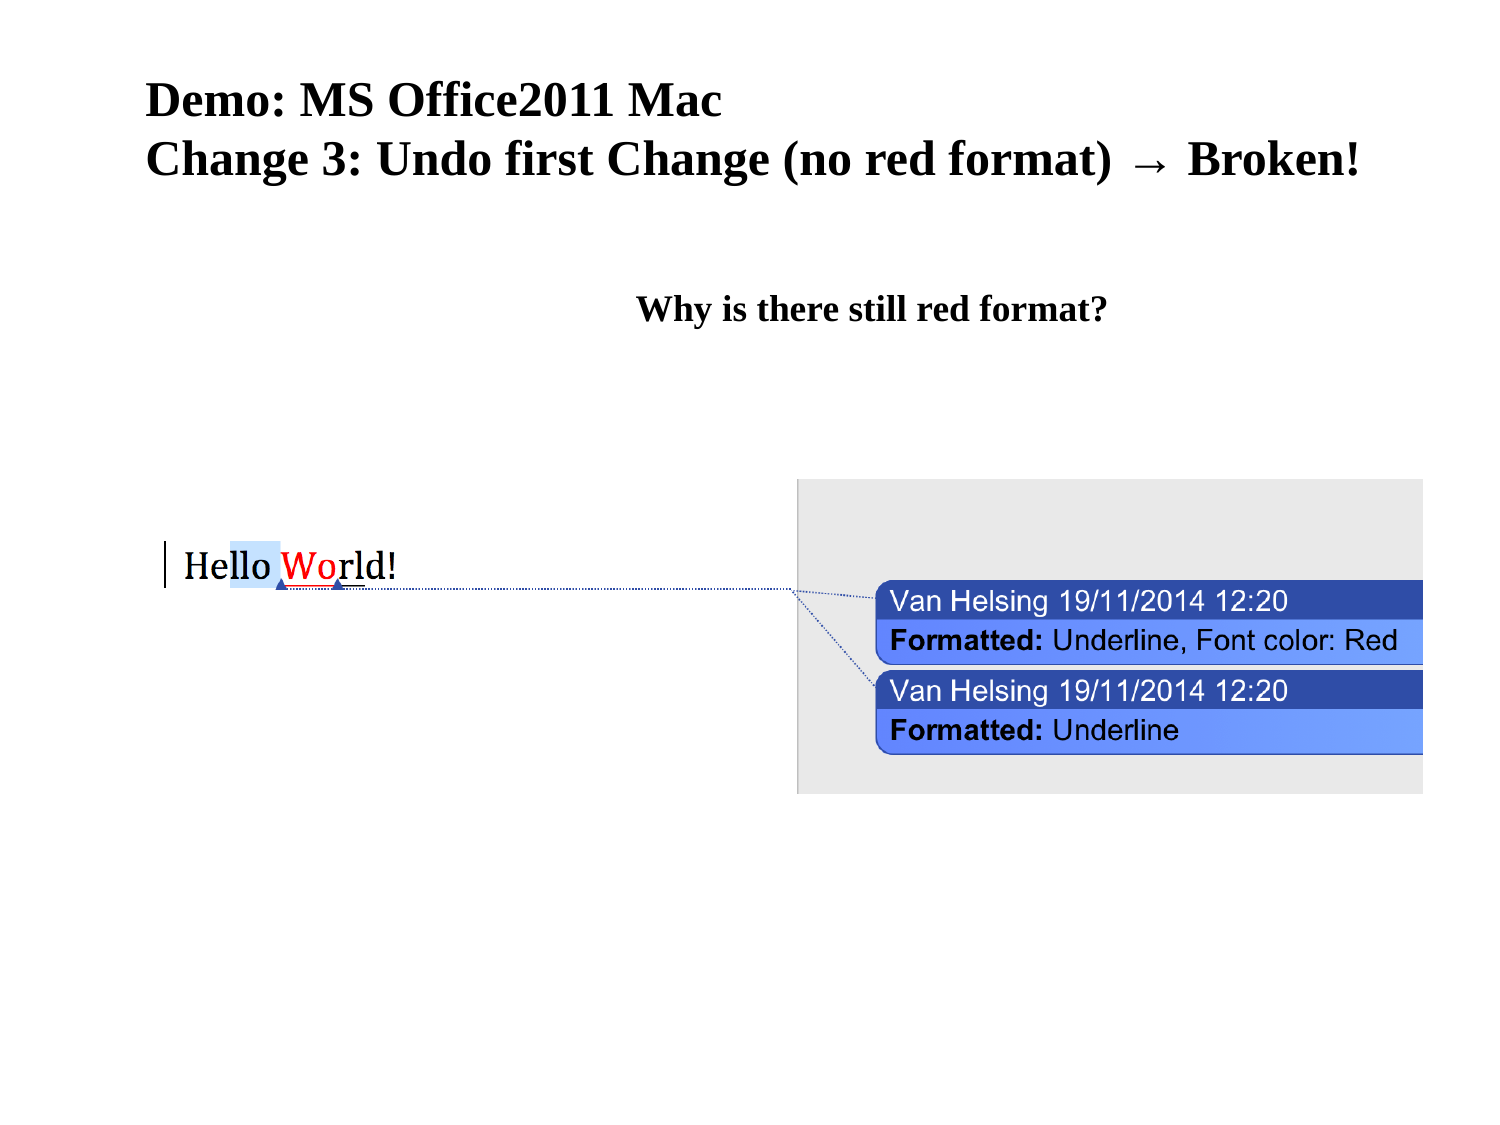

# Demo: MS Office2011 Mac Change 3: Undo first Change (no red format) → Broken!
Why is there still red format?